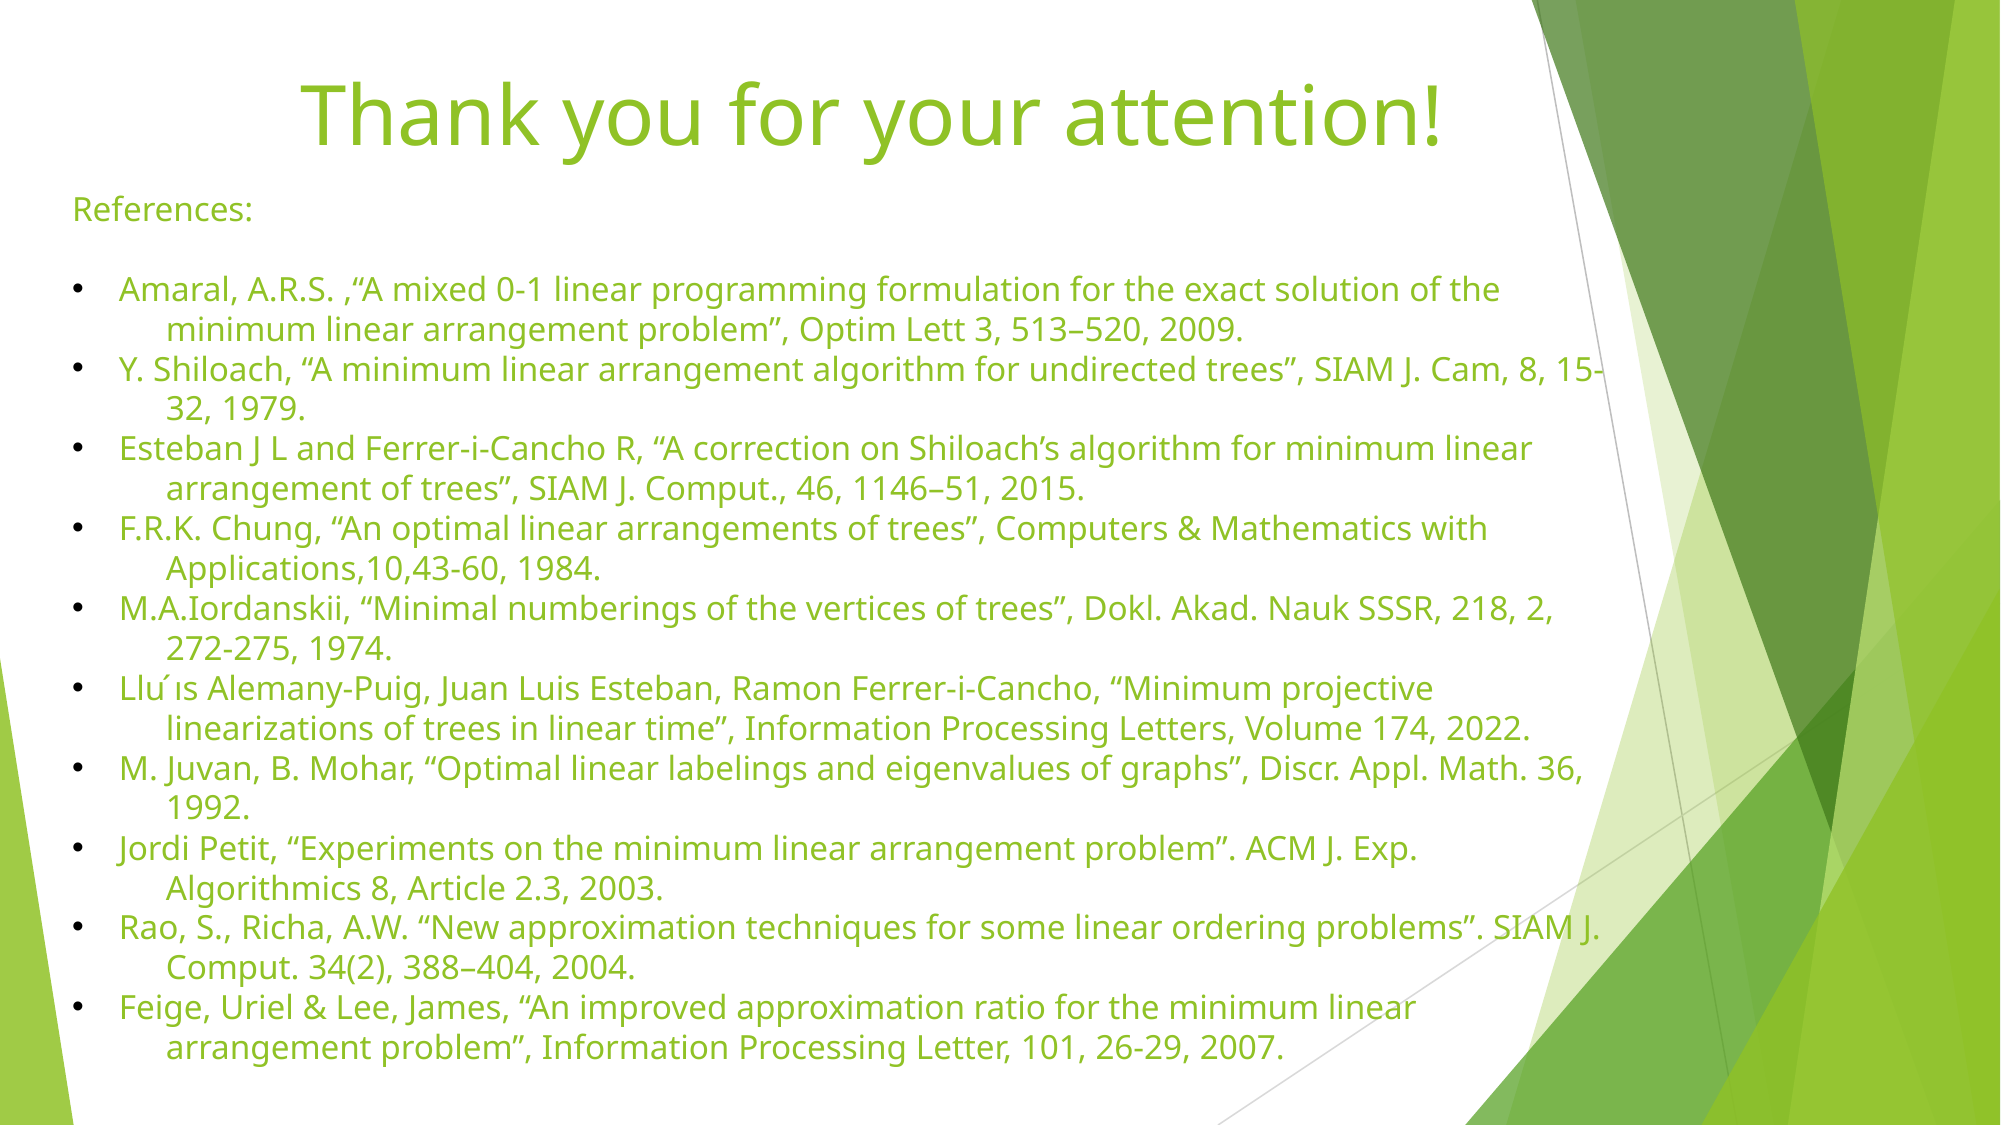

# Thank you for your attention!
References:
Amaral, A.R.S. ,“A mixed 0-1 linear programming formulation for the exact solution of the minimum linear arrangement problem”, Optim Lett 3, 513–520, 2009.
Y. Shiloach, “A minimum linear arrangement algorithm for undirected trees”, SIAM J. Cam, 8, 15-32, 1979.
Esteban J L and Ferrer-i-Cancho R, “A correction on Shiloach’s algorithm for minimum linear arrangement of trees”, SIAM J. Comput., 46, 1146–51, 2015.
F.R.K. Chung, “An optimal linear arrangements of trees”, Computers & Mathematics with Applications,10,43-60, 1984.
M.A.Iordanskii, “Minimal numberings of the vertices of trees”, Dokl. Akad. Nauk SSSR, 218, 2, 272-275, 1974.
Llu ́ıs Alemany-Puig, Juan Luis Esteban, Ramon Ferrer-i-Cancho, “Minimum projective linearizations of trees in linear time”, Information Processing Letters, Volume 174, 2022.
M. Juvan, B. Mohar, “Optimal linear labelings and eigenvalues of graphs”, Discr. Appl. Math. 36, 1992.
Jordi Petit, “Experiments on the minimum linear arrangement problem”. ACM J. Exp. Algorithmics 8, Article 2.3, 2003.
Rao, S., Richa, A.W. “New approximation techniques for some linear ordering problems”. SIAM J. Comput. 34(2), 388–404, 2004.
Feige, Uriel & Lee, James, “An improved approximation ratio for the minimum linear arrangement problem”, Information Processing Letter, 101, 26-29, 2007.